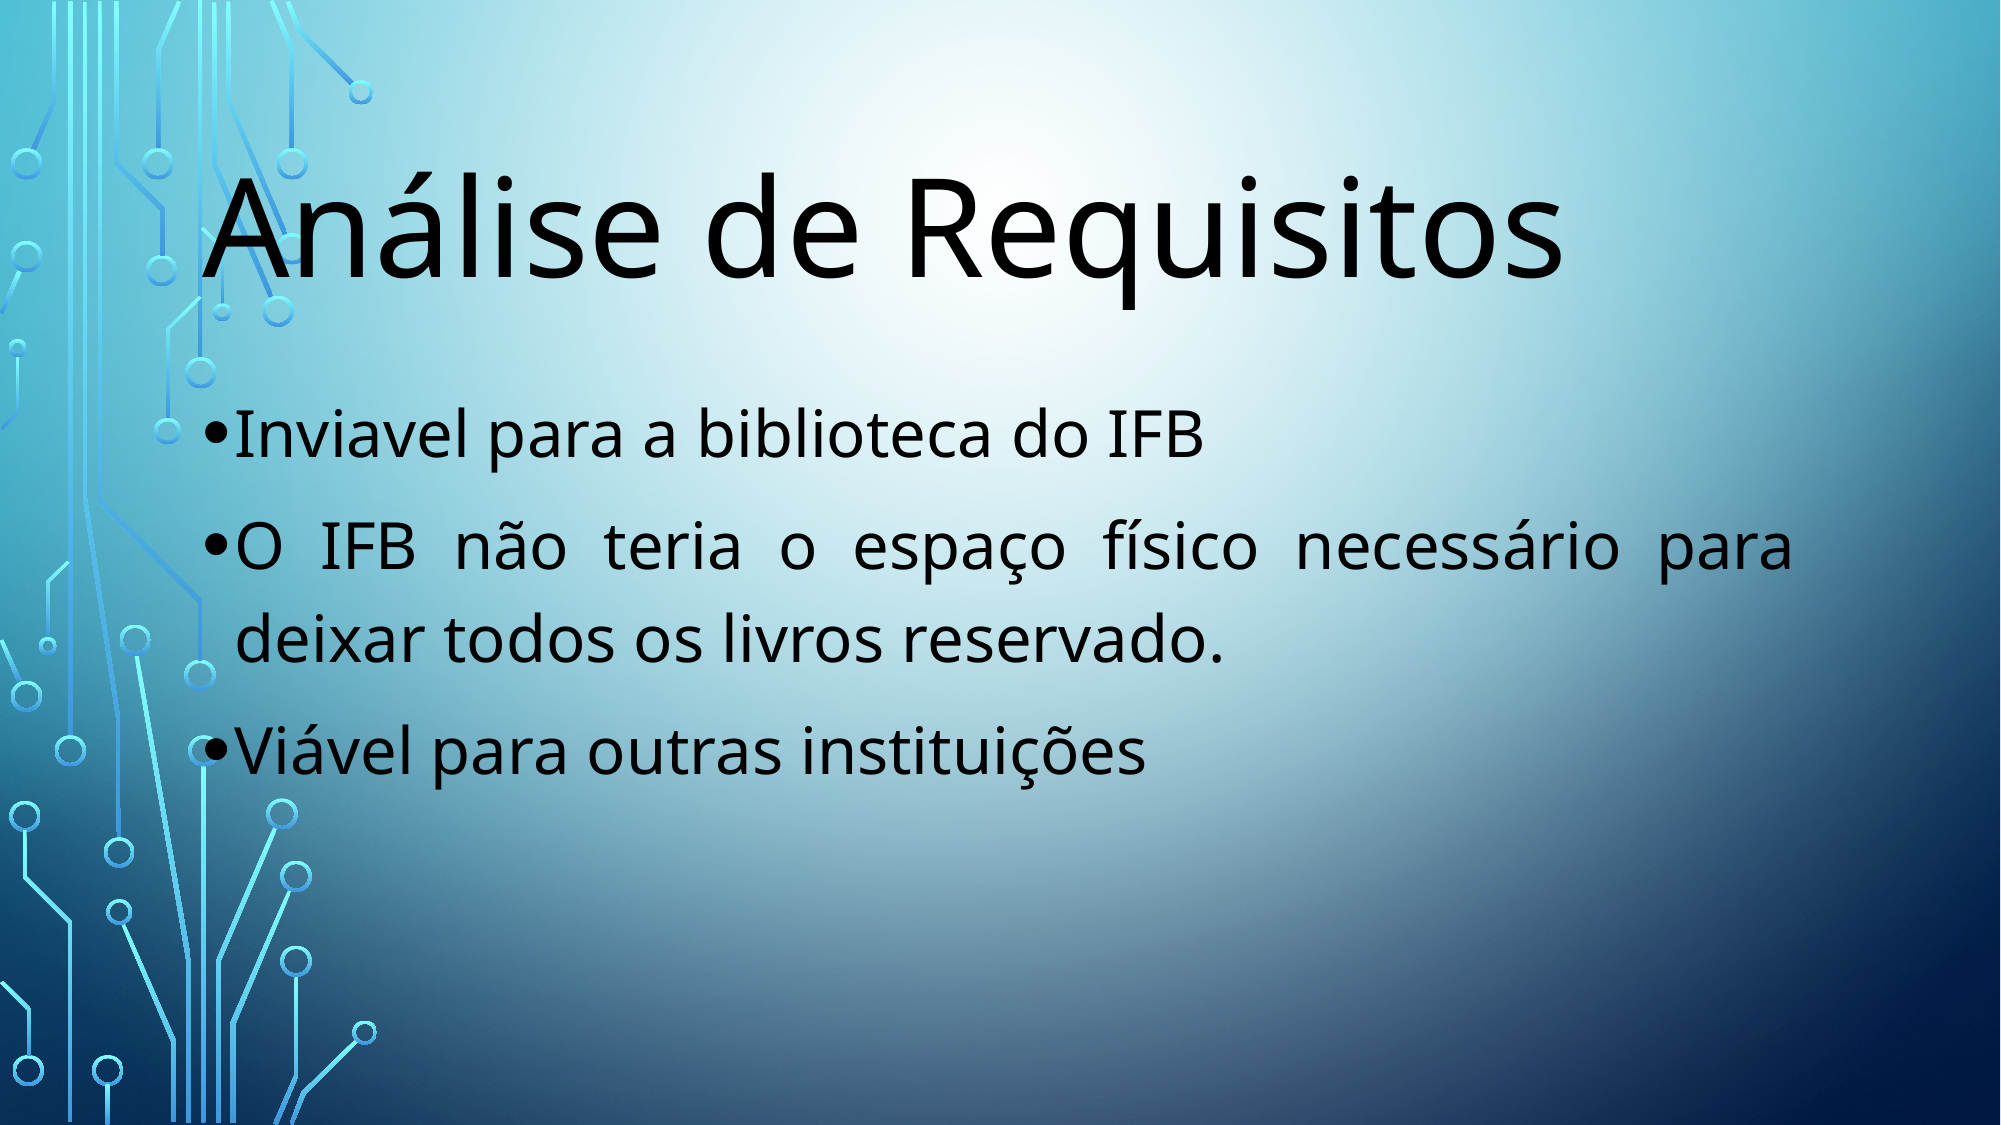

# Análise de Requisitos
Inviavel para a biblioteca do IFB
O IFB não teria o espaço físico necessário para deixar todos os livros reservado.
Viável para outras instituições